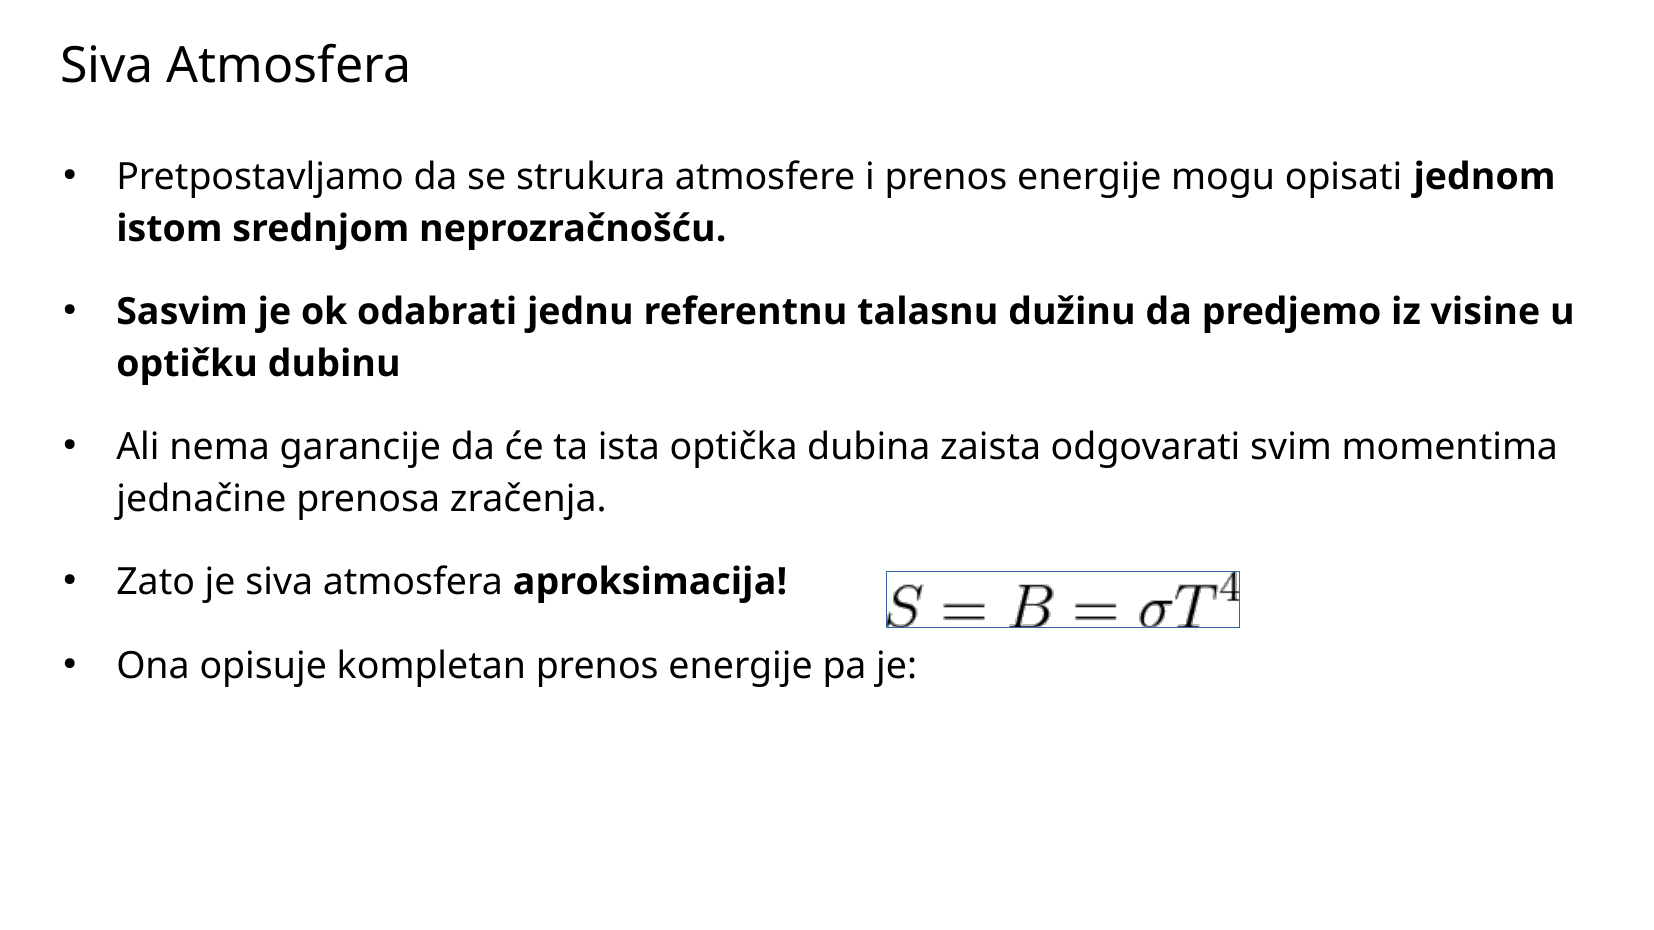

# Siva Atmosfera
Pretpostavljamo da se strukura atmosfere i prenos energije mogu opisati jednom istom srednjom neprozračnošću.
Sasvim je ok odabrati jednu referentnu talasnu dužinu da predjemo iz visine u optičku dubinu
Ali nema garancije da će ta ista optička dubina zaista odgovarati svim momentima jednačine prenosa zračenja.
Zato je siva atmosfera aproksimacija!
Ona opisuje kompletan prenos energije pa je: